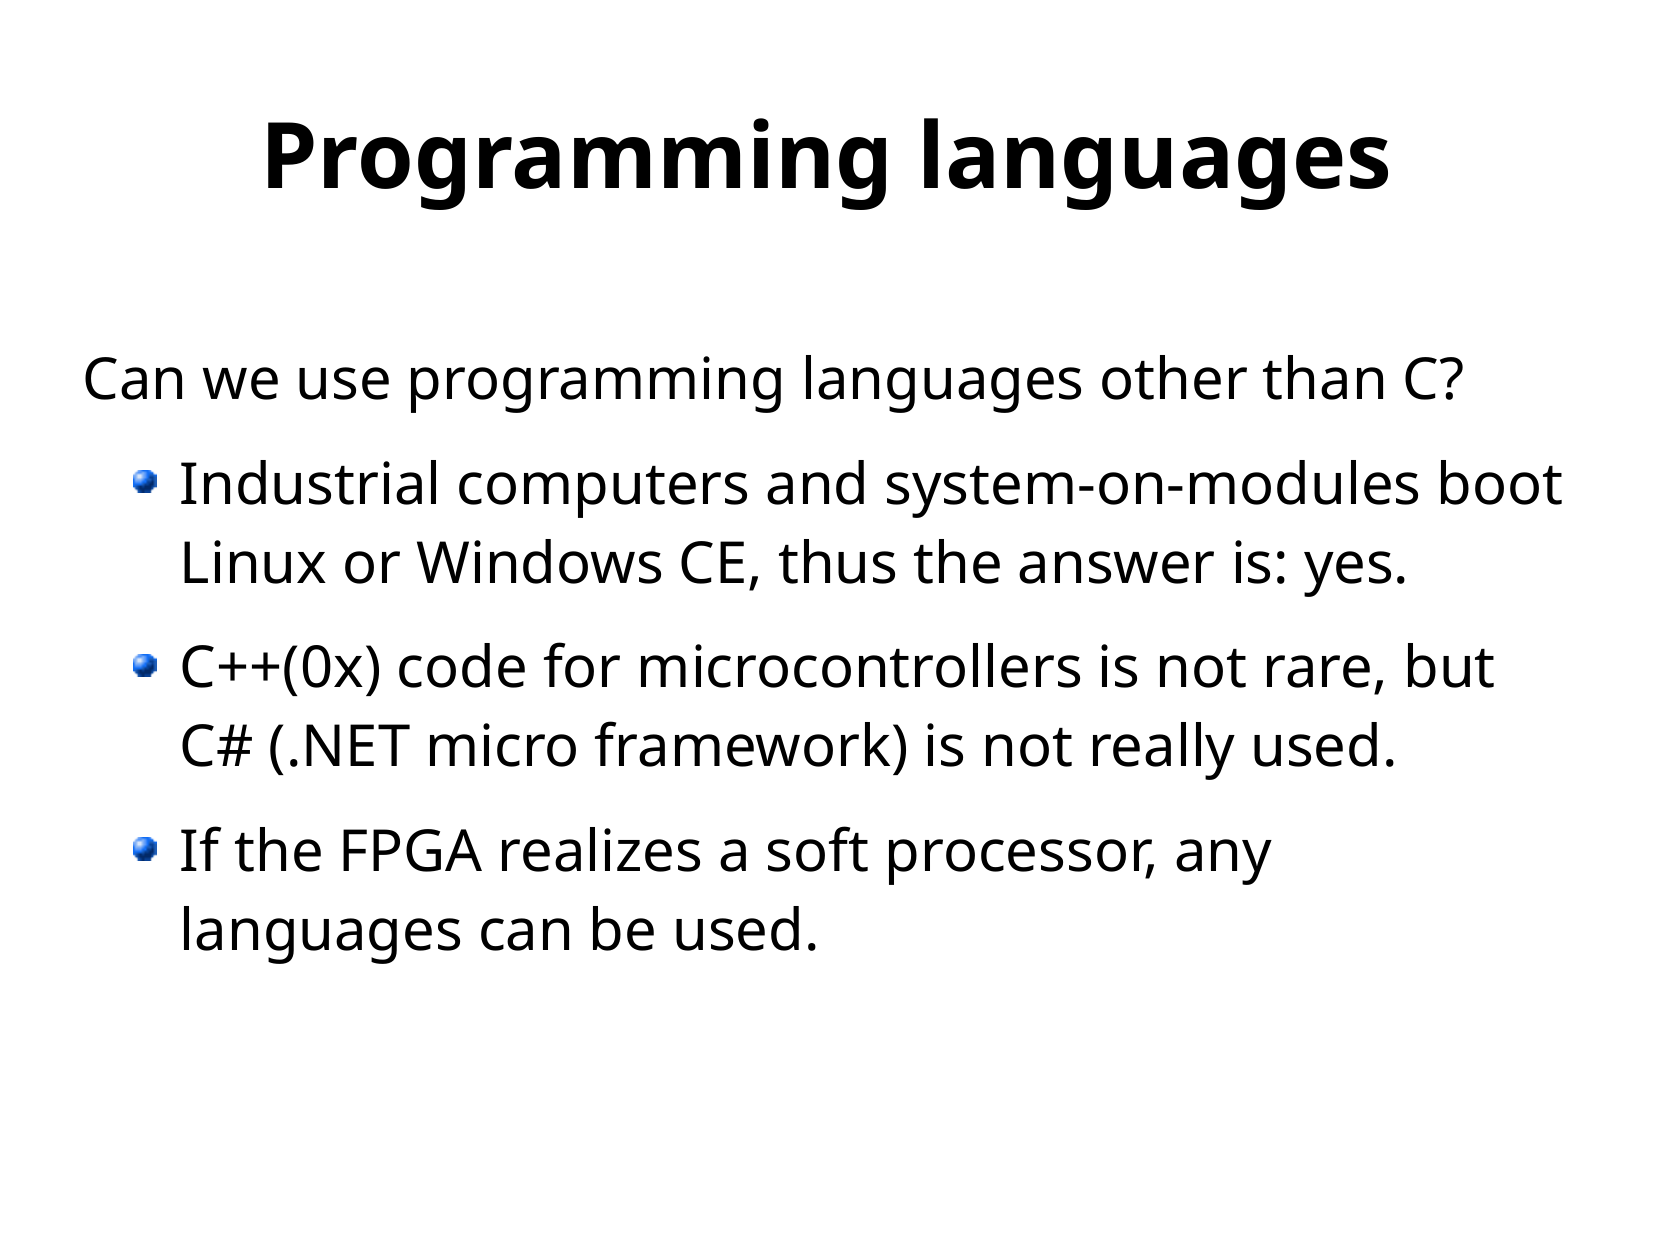

# Programming languages
Can we use programming languages other than C?
Industrial computers and system-on-modules boot Linux or Windows CE, thus the answer is: yes.
C++(0x) code for microcontrollers is not rare, but C# (.NET micro framework) is not really used.
If the FPGA realizes a soft processor, any languages can be used.